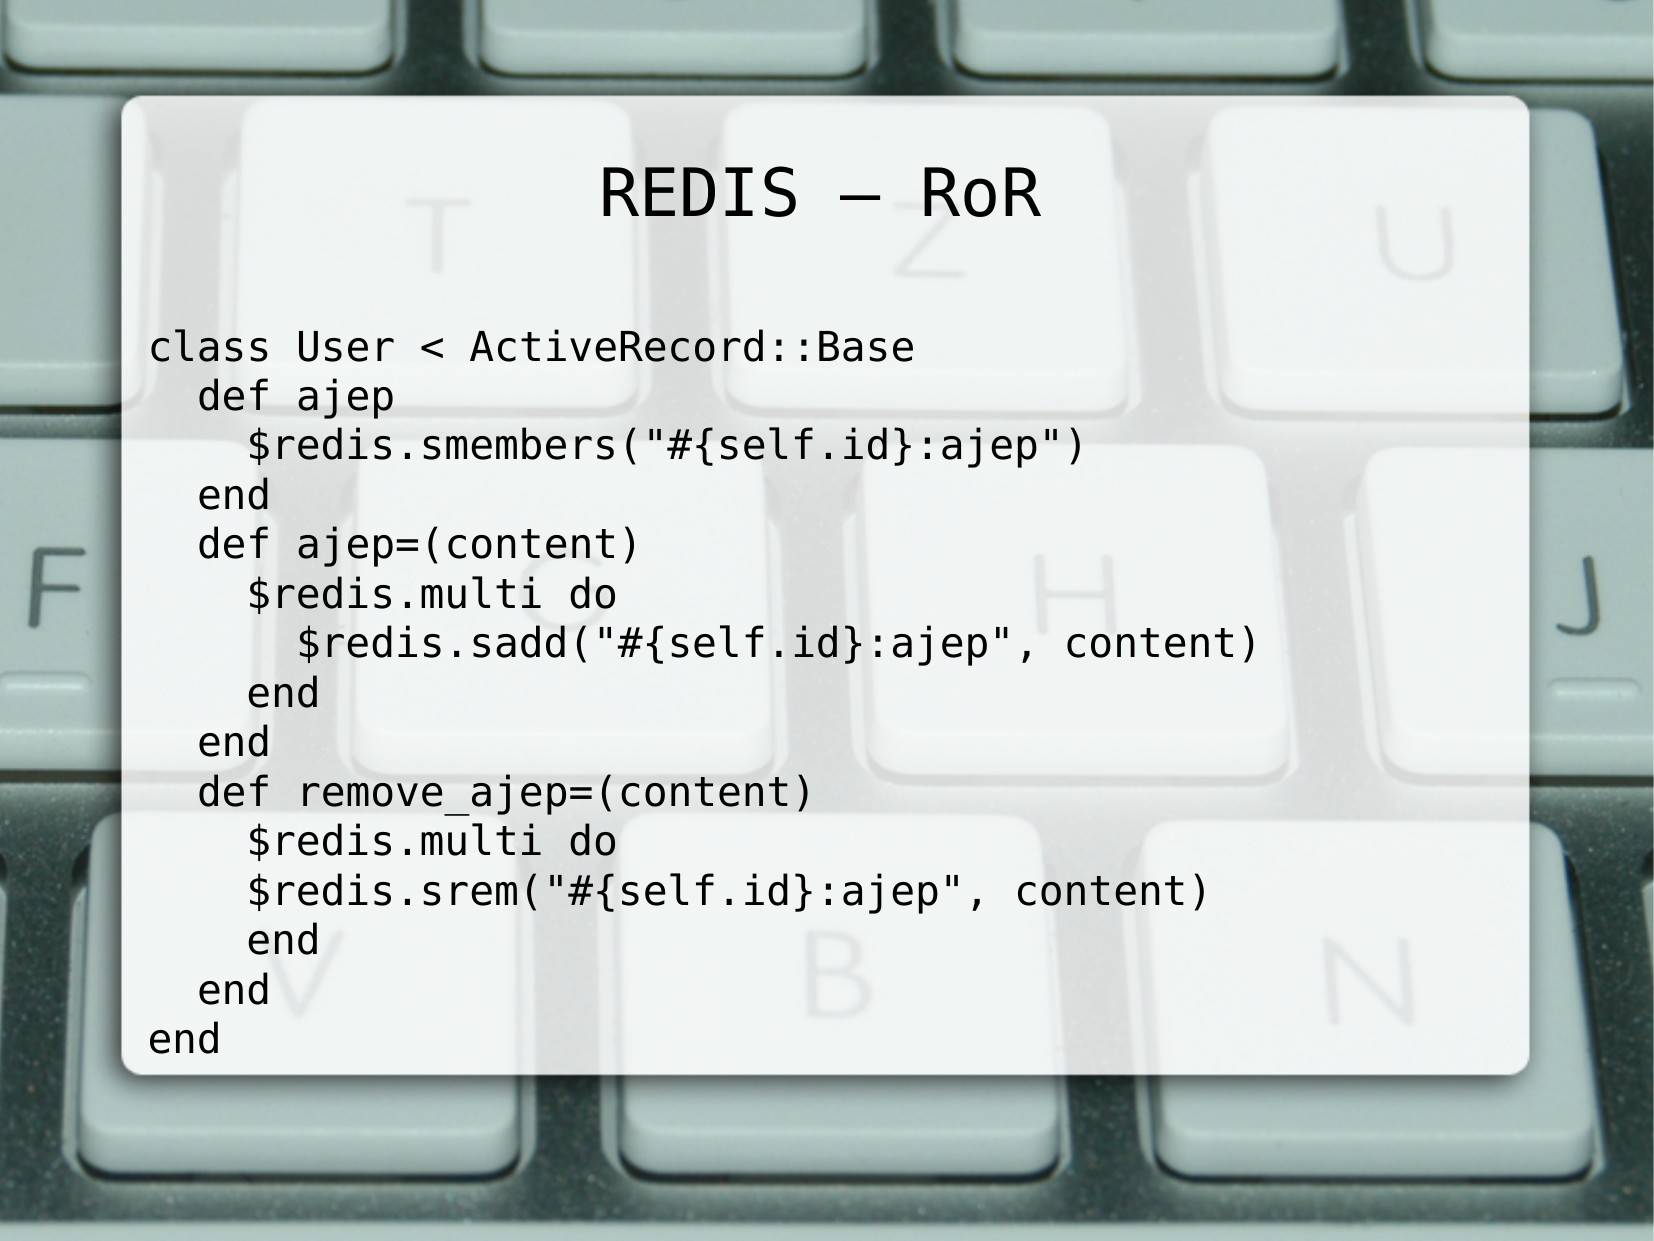

# REDIS – RoR
class User < ActiveRecord::Base
 def ajep
 $redis.smembers("#{self.id}:ajep")
 end
 def ajep=(content)
 $redis.multi do
 $redis.sadd("#{self.id}:ajep", content)
 end
 end
 def remove_ajep=(content)
 $redis.multi do
 $redis.srem("#{self.id}:ajep", content)
 end
 end
end